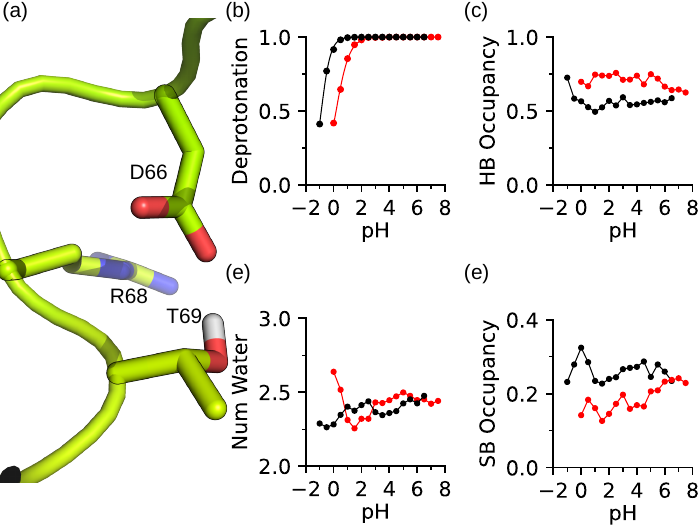

(a)
(b)
(c)
D66
(e)
(e)
R68
T69